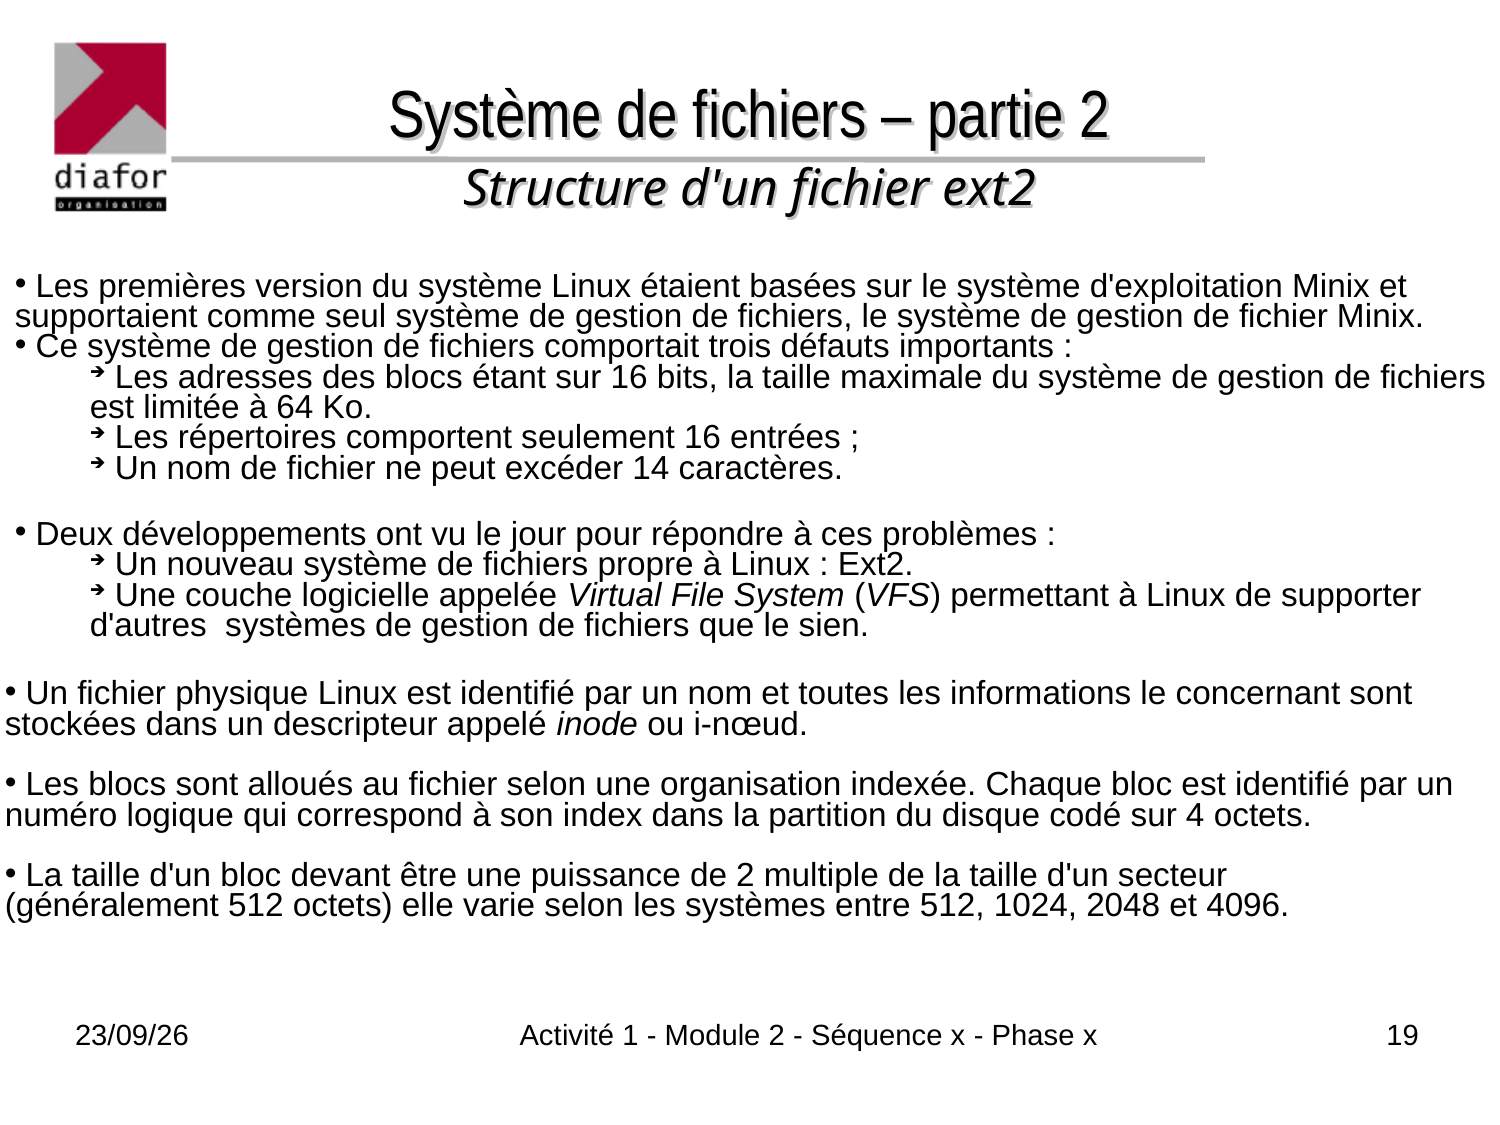

# Système de fichiers – partie 2 Structure d'un fichier ext2
 Les premières version du système Linux étaient basées sur le système d'exploitation Minix et
supportaient comme seul système de gestion de fichiers, le système de gestion de fichier Minix.
 Ce système de gestion de fichiers comportait trois défauts importants :
 Les adresses des blocs étant sur 16 bits, la taille maximale du système de gestion de fichiers
est limitée à 64 Ko.
 Les répertoires comportent seulement 16 entrées ;
 Un nom de fichier ne peut excéder 14 caractères.
 Deux développements ont vu le jour pour répondre à ces problèmes :
 Un nouveau système de fichiers propre à Linux : Ext2.
 Une couche logicielle appelée Virtual File System (VFS) permettant à Linux de supporter
d'autres systèmes de gestion de fichiers que le sien.
 Un fichier physique Linux est identifié par un nom et toutes les informations le concernant sont
stockées dans un descripteur appelé inode ou i-nœud.
 Les blocs sont alloués au fichier selon une organisation indexée. Chaque bloc est identifié par un
numéro logique qui correspond à son index dans la partition du disque codé sur 4 octets.
 La taille d'un bloc devant être une puissance de 2 multiple de la taille d'un secteur
(généralement 512 octets) elle varie selon les systèmes entre 512, 1024, 2048 et 4096.
Activité 1 - Module 2 - Séquence x - Phase x
19